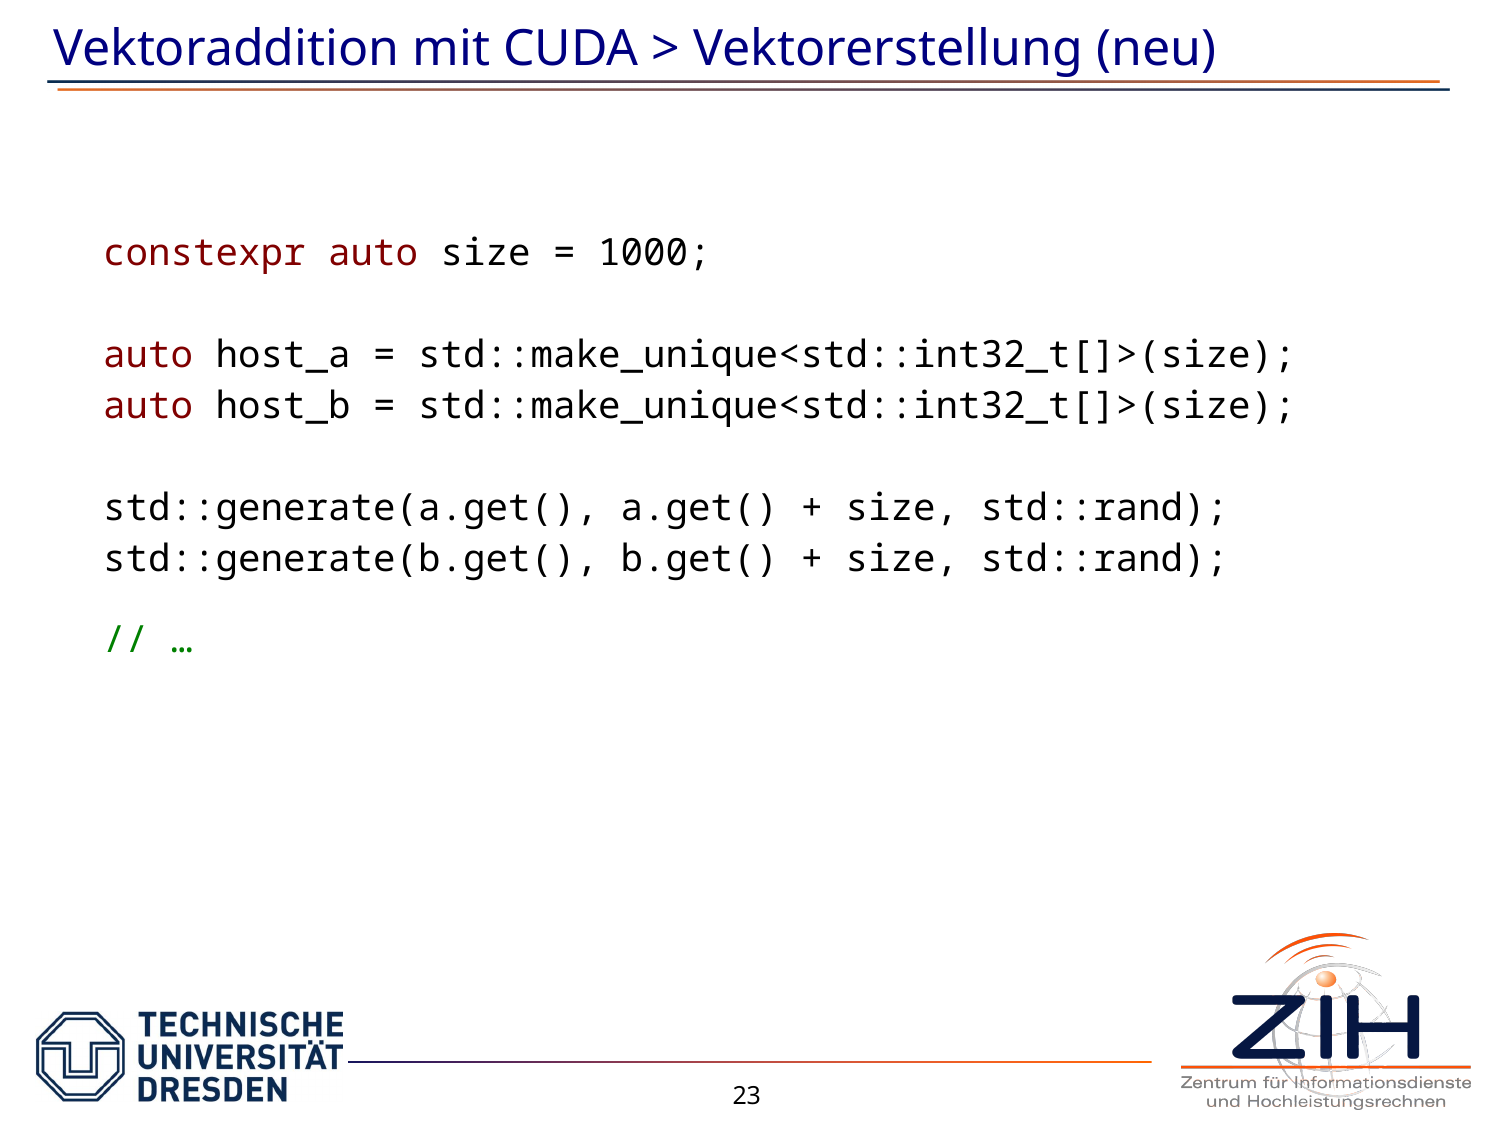

# Vektoraddition mit CUDA > Vektorerstellung (neu)
constexpr auto size = 1000;
auto host_a = std::make_unique<std::int32_t[]>(size);
auto host_b = std::make_unique<std::int32_t[]>(size);
std::generate(a.get(), a.get() + size, std::rand);
std::generate(b.get(), b.get() + size, std::rand);
// …
23